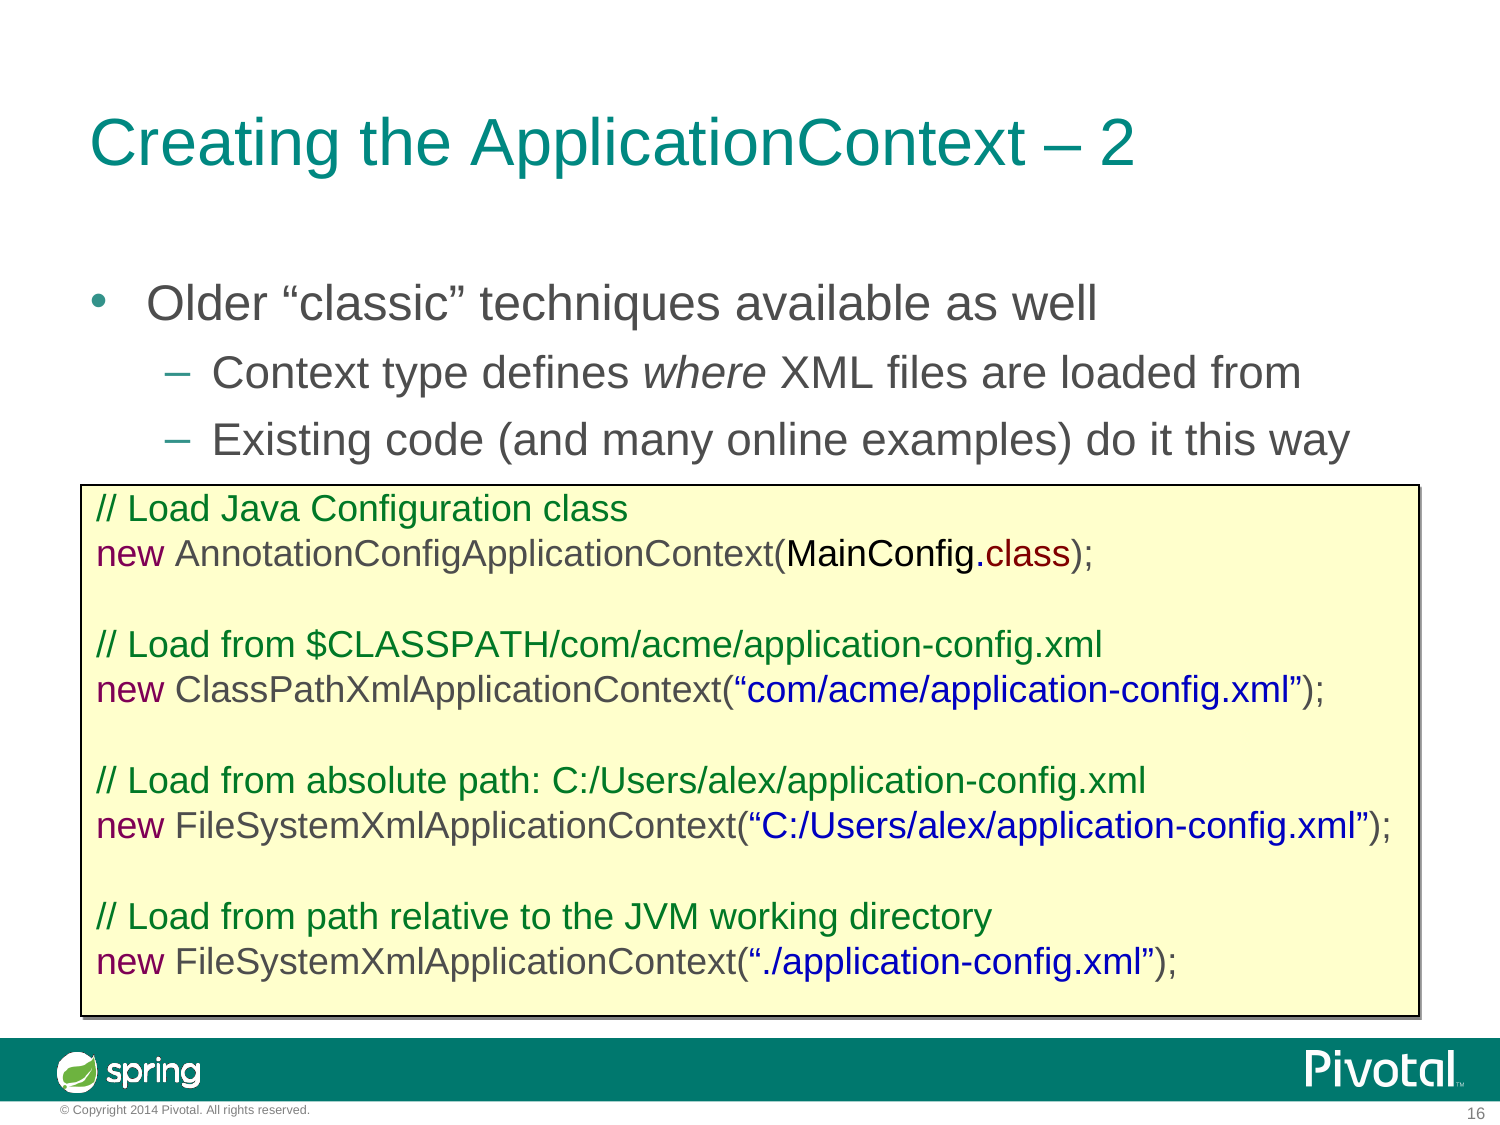

# Creating the ApplicationContext – 2
Older “classic” techniques available as well
Context type defines where XML files are loaded from
Existing code (and many online examples) do it this way
// Load Java Configuration class
new AnnotationConfigApplicationContext(MainConfig.class);
// Load from $CLASSPATH/com/acme/application-config.xml
new ClassPathXmlApplicationContext(“com/acme/application-config.xml”);
// Load from absolute path: C:/Users/alex/application-config.xml
new FileSystemXmlApplicationContext(“C:/Users/alex/application-config.xml”);
// Load from path relative to the JVM working directory
new FileSystemXmlApplicationContext(“./application-config.xml”);